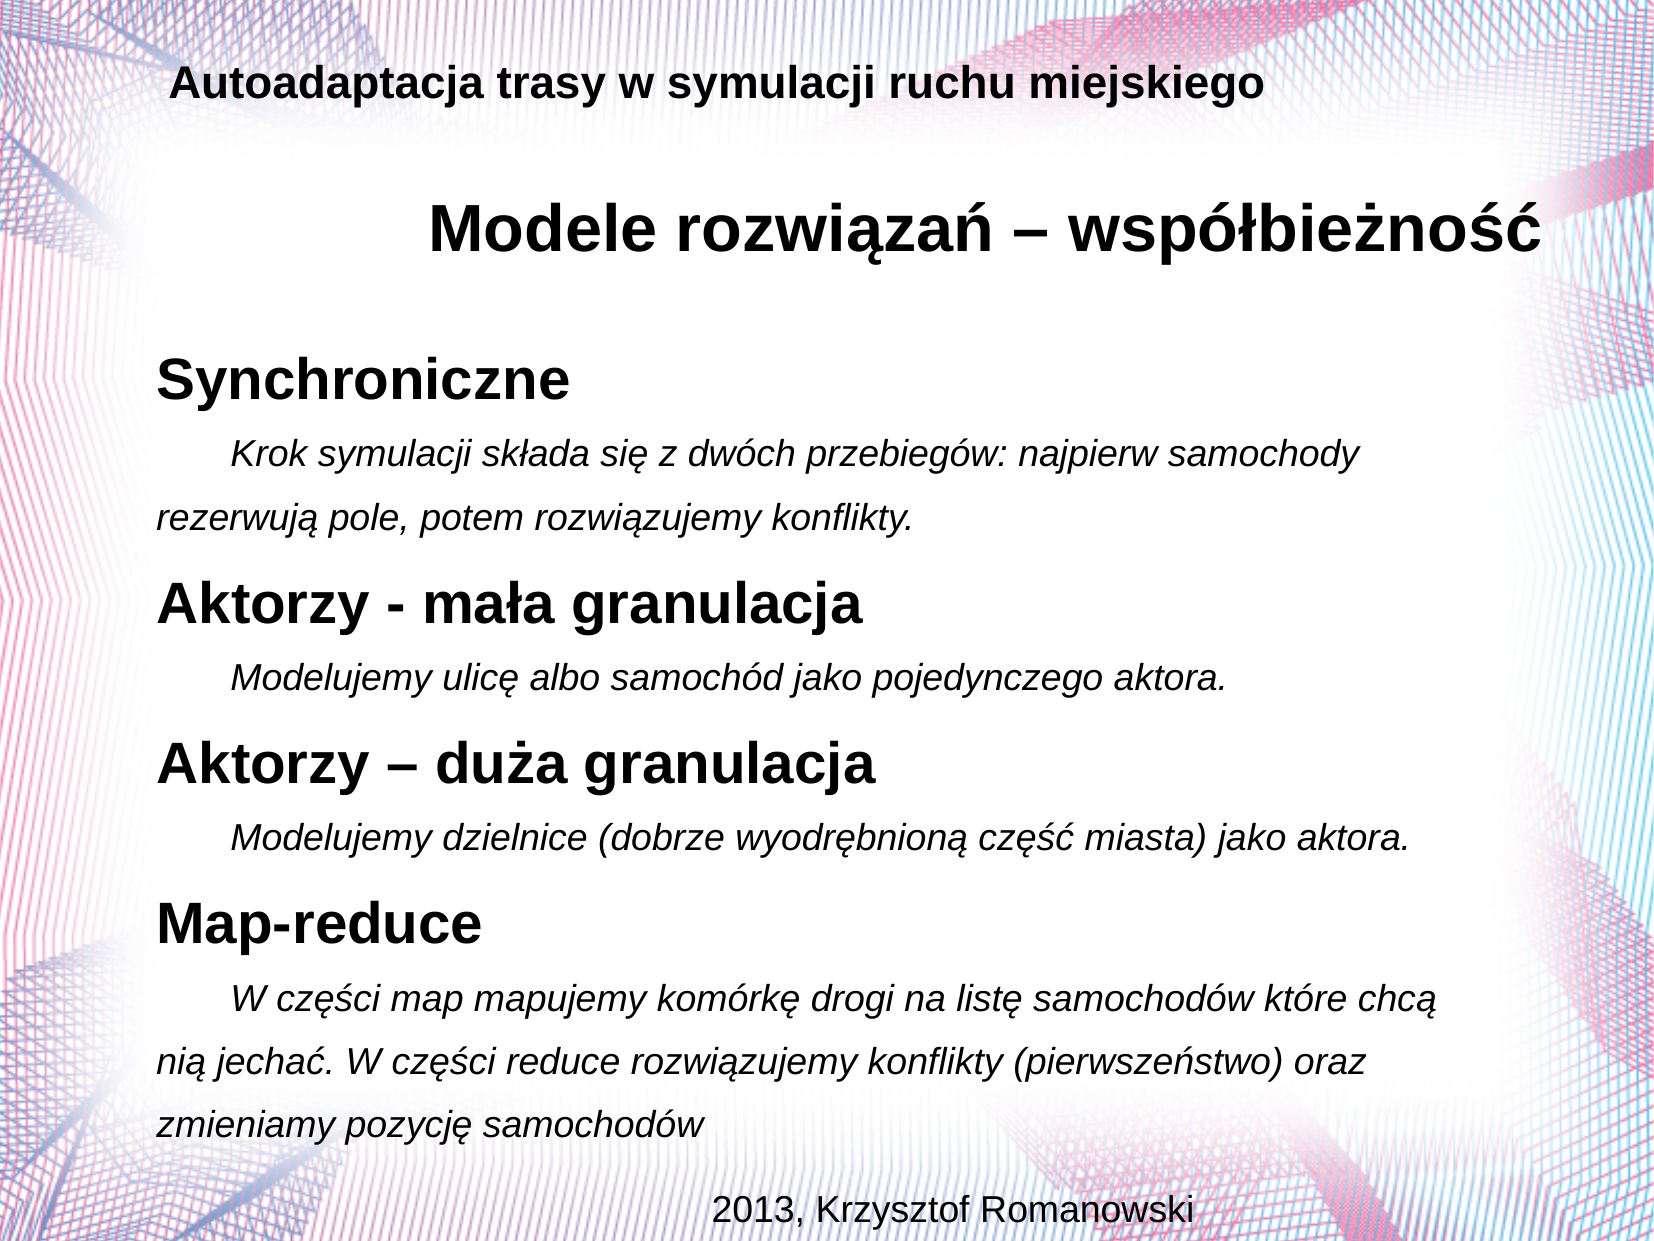

Autoadaptacja trasy w symulacji ruchu miejskiego
Modele rozwiązań – współbieżność
Synchroniczne
	Krok symulacji składa się z dwóch przebiegów: najpierw samochody rezerwują pole, potem rozwiązujemy konflikty.
Aktorzy - mała granulacja
 	Modelujemy ulicę albo samochód jako pojedynczego aktora.
Aktorzy – duża granulacja
 	Modelujemy dzielnice (dobrze wyodrębnioną część miasta) jako aktora.
Map-reduce
	W części map mapujemy komórkę drogi na listę samochodów które chcą nią jechać. W części reduce rozwiązujemy konflikty (pierwszeństwo) oraz zmieniamy pozycję samochodów
2013, Krzysztof Romanowski